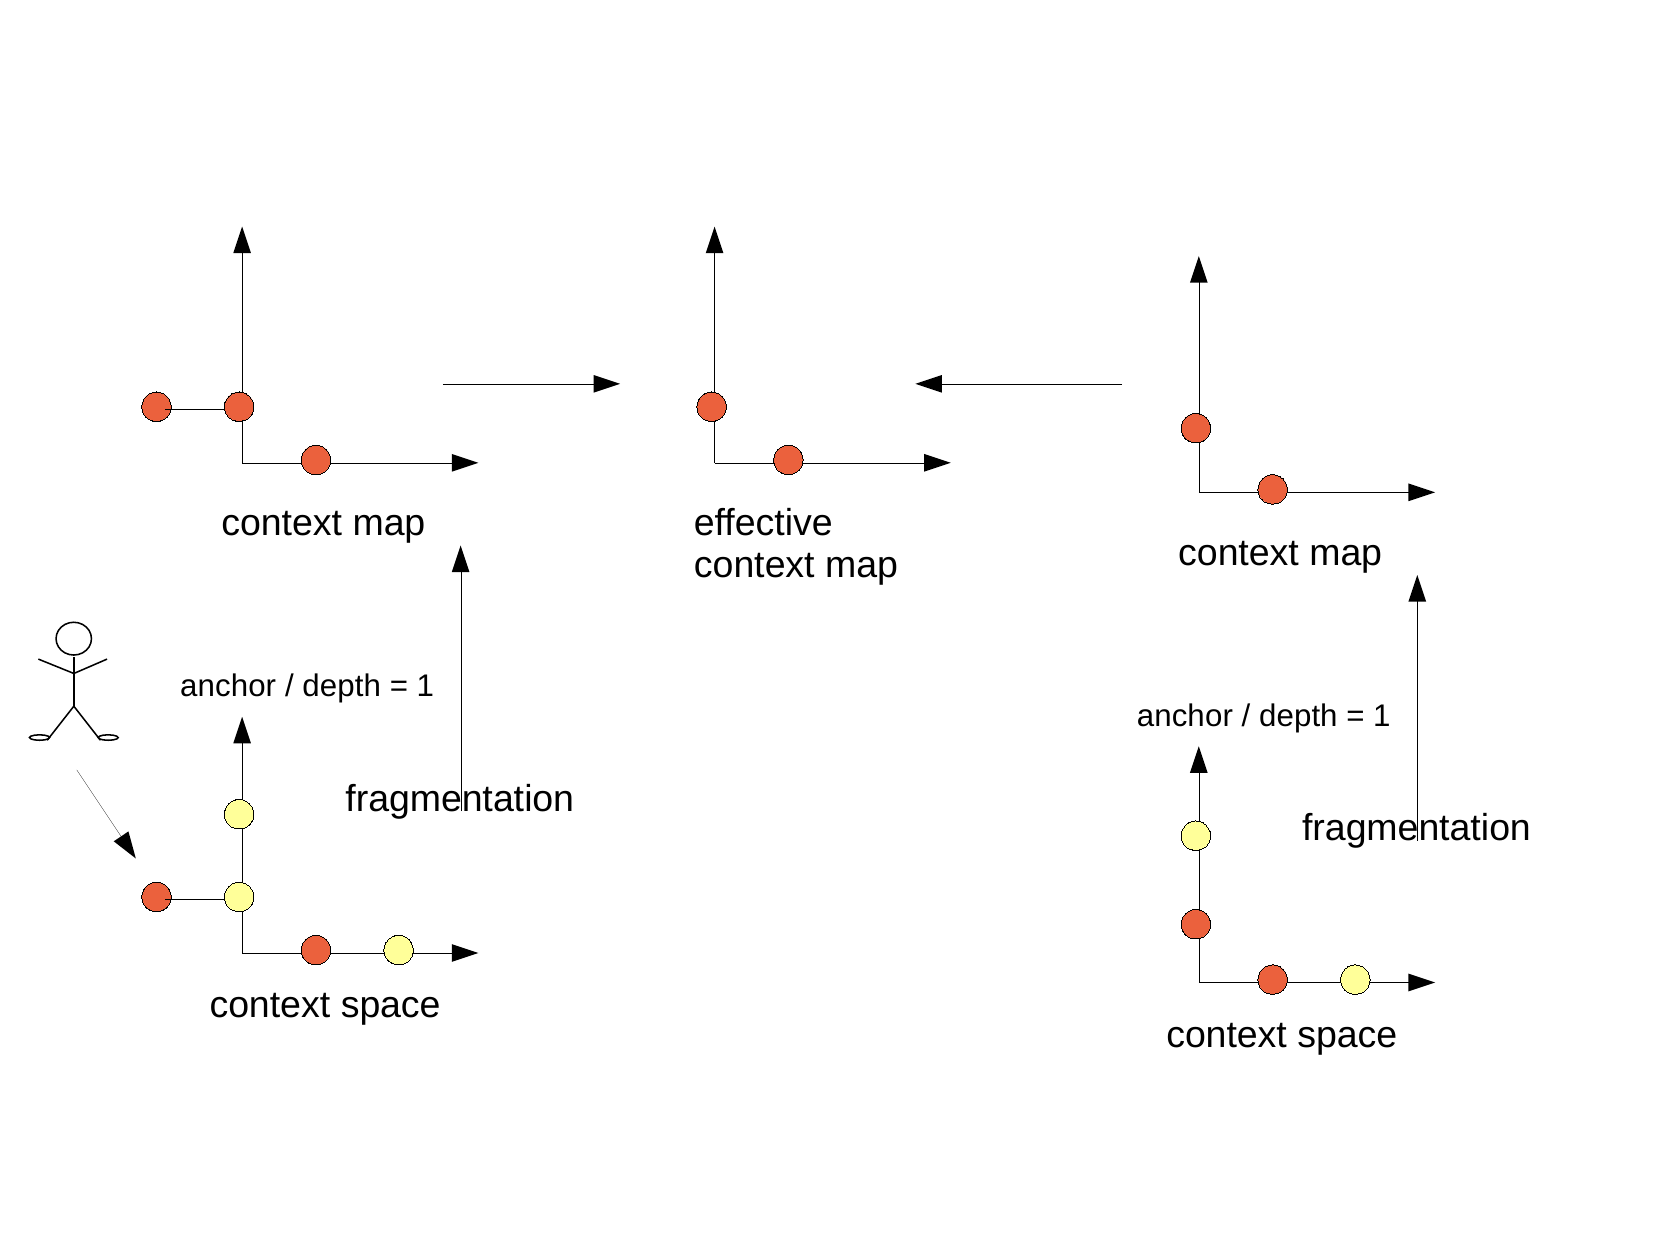

context map
effective
context map
context map
anchor / depth = 1
anchor / depth = 1
fragmentation
fragmentation
context space
context space